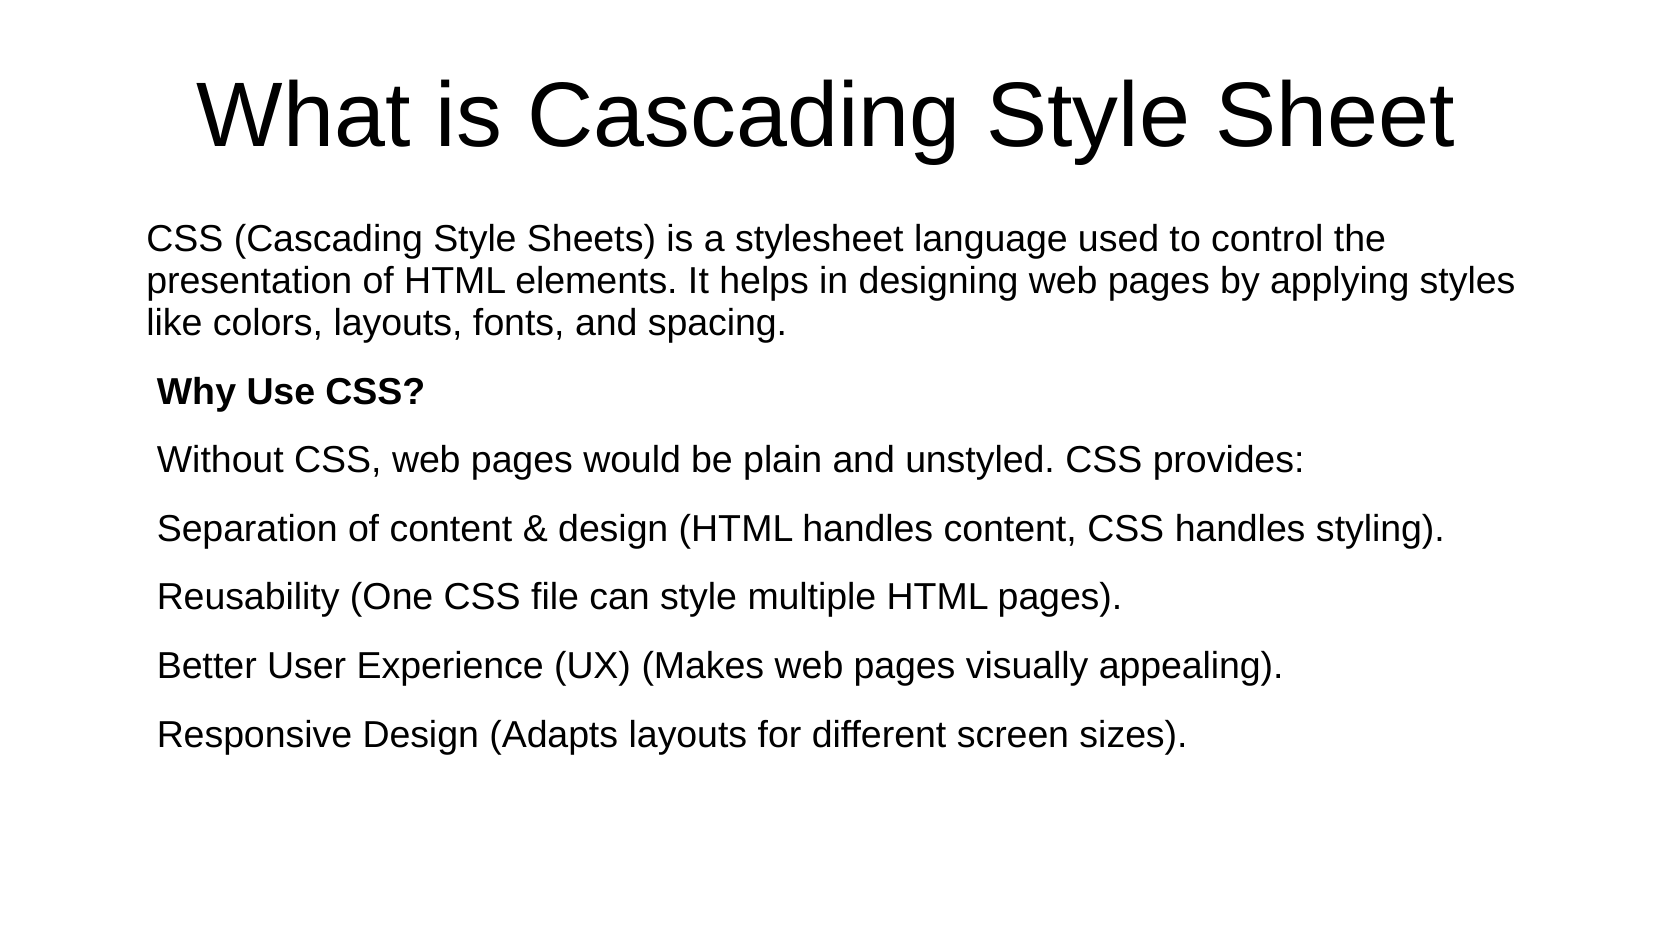

# What is Cascading Style Sheet
CSS (Cascading Style Sheets) is a stylesheet language used to control the presentation of HTML elements. It helps in designing web pages by applying styles like colors, layouts, fonts, and spacing.
 Why Use CSS?
 Without CSS, web pages would be plain and unstyled. CSS provides:
 Separation of content & design (HTML handles content, CSS handles styling).
 Reusability (One CSS file can style multiple HTML pages).
 Better User Experience (UX) (Makes web pages visually appealing).
 Responsive Design (Adapts layouts for different screen sizes).